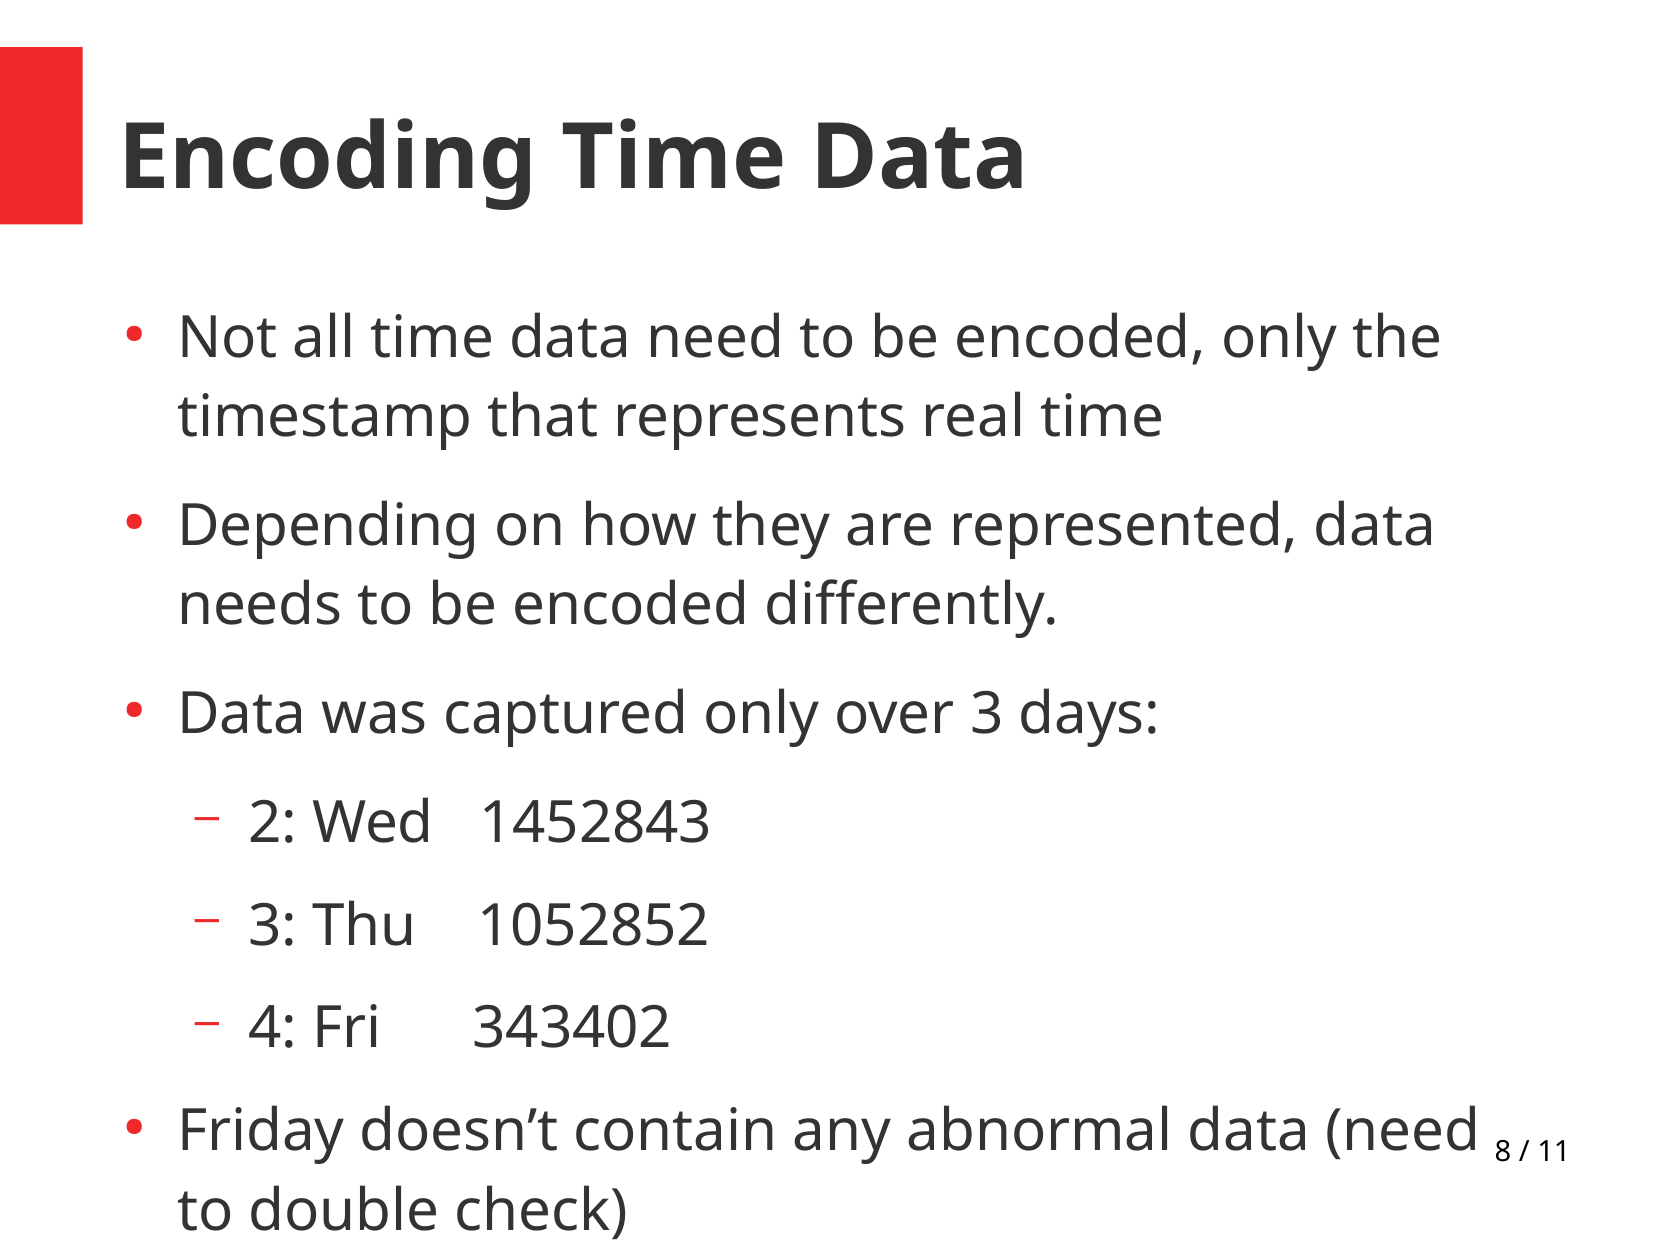

# Encoding Time Data
Not all time data need to be encoded, only the timestamp that represents real time
Depending on how they are represented, data needs to be encoded differently.
Data was captured only over 3 days:
2: Wed 1452843
3: Thu 1052852
4: Fri 343402
Friday doesn’t contain any abnormal data (need to double check)
If so we can encode it as 1 and 2
8